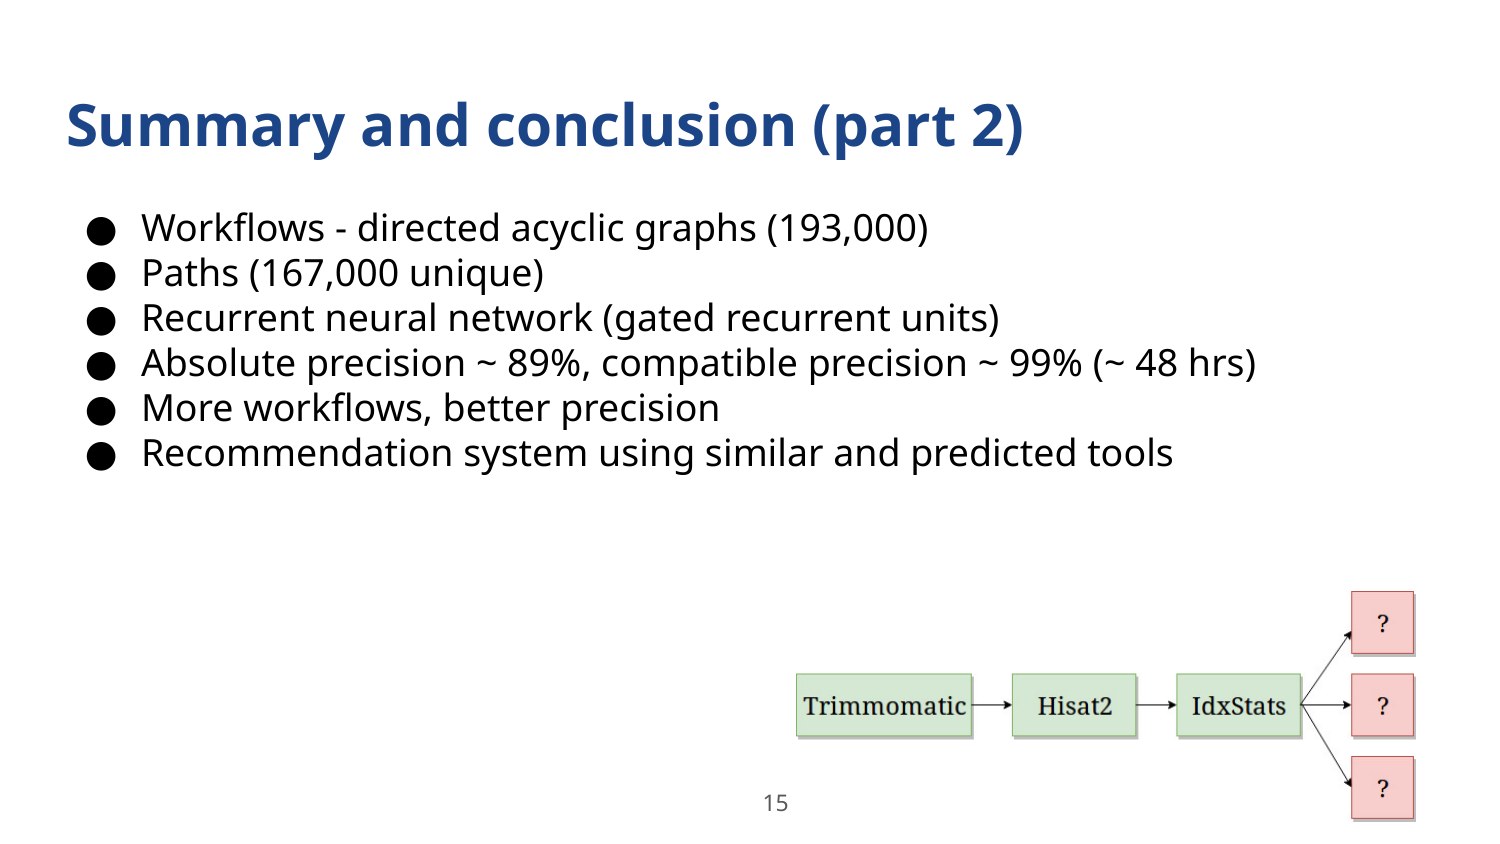

# Summary and conclusion (part 2)
Workflows - directed acyclic graphs (193,000)
Paths (167,000 unique)
Recurrent neural network (gated recurrent units)
Absolute precision ~ 89%, compatible precision ~ 99% (~ 48 hrs)
More workflows, better precision
Recommendation system using similar and predicted tools